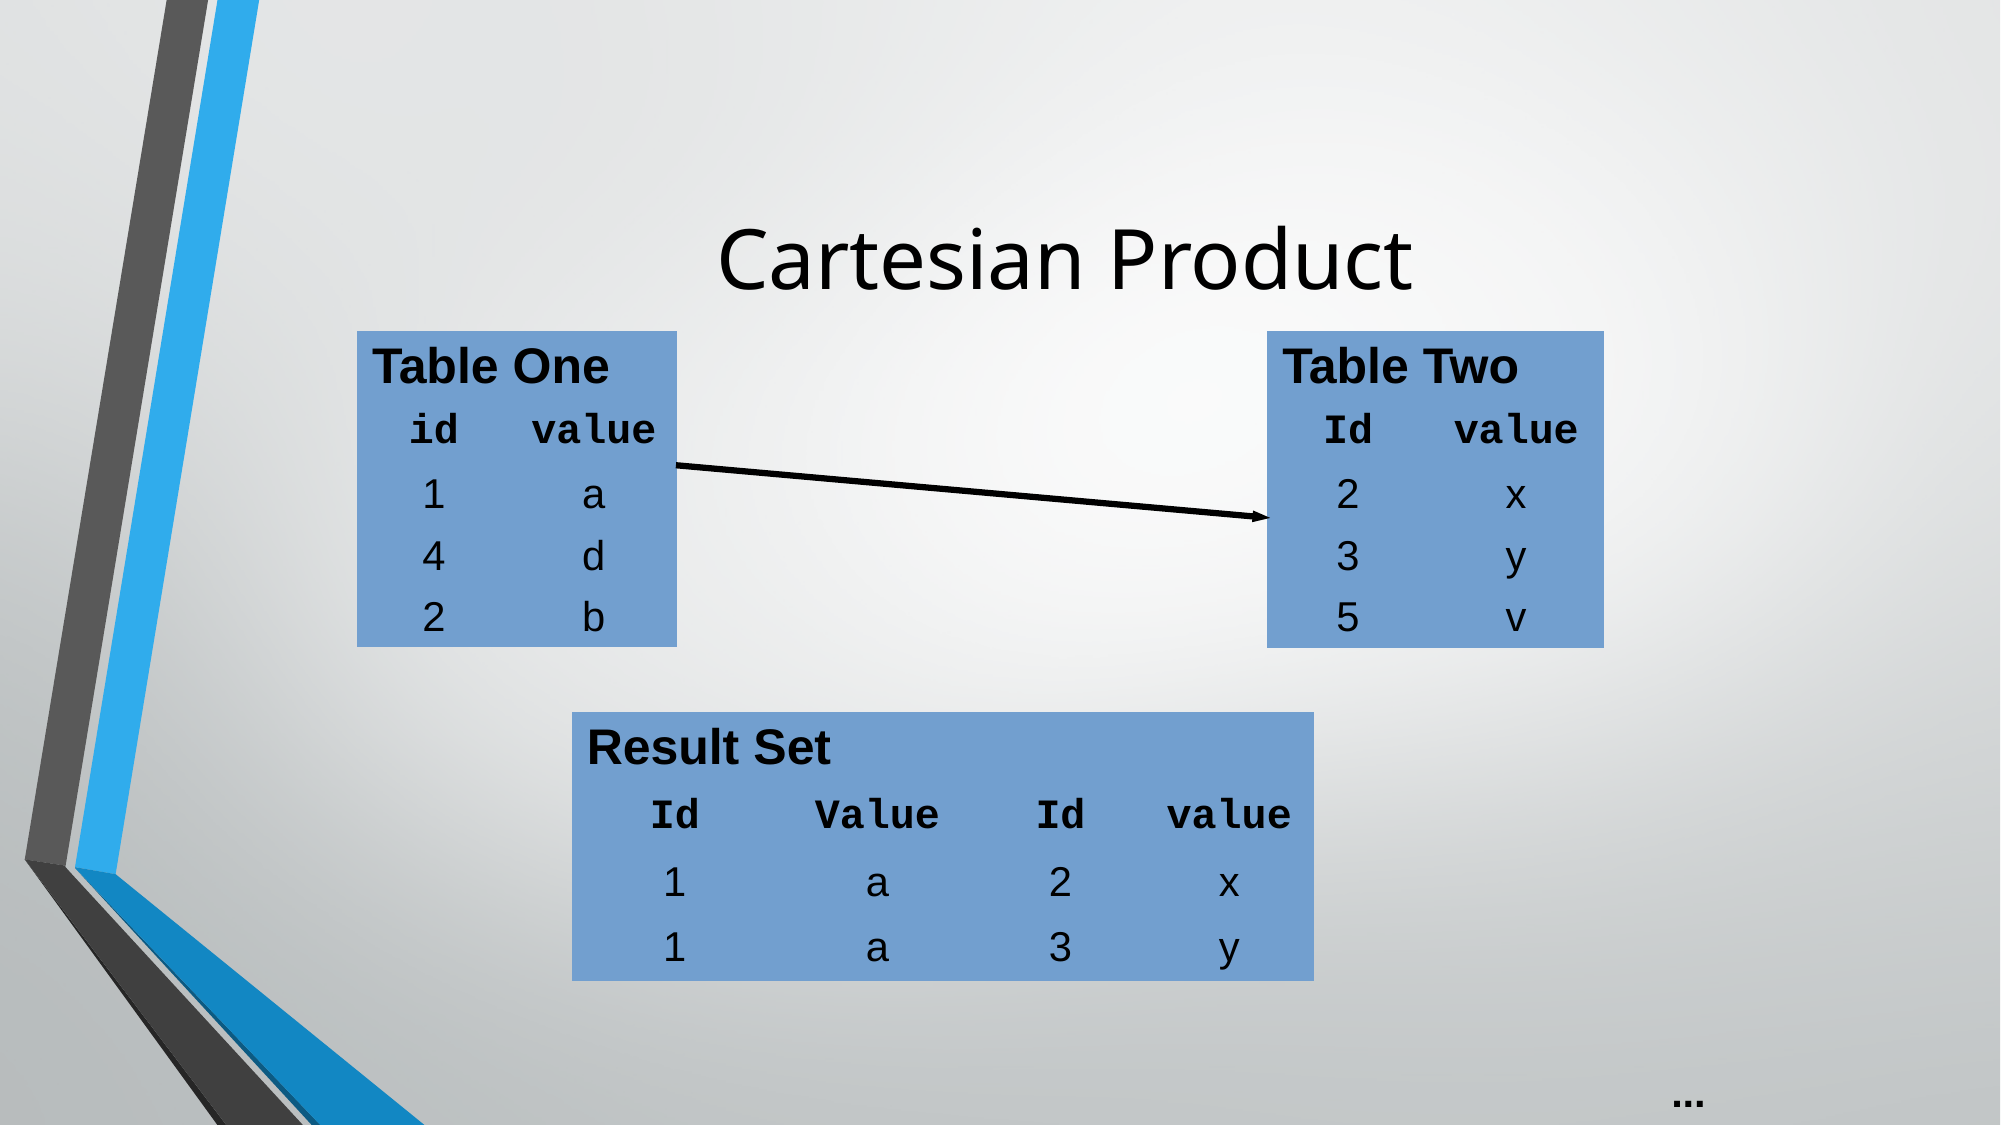

# Cartesian Product
| Table One | |
| --- | --- |
| id | value |
| 1 | a |
| 4 | d |
| 2 | b |
| Table Two | |
| --- | --- |
| Id | value |
| 2 | x |
| 3 | y |
| 5 | v |
| Result Set | | | |
| --- | --- | --- | --- |
| Id | Value | Id | value |
| 1 | a | 2 | x |
| 1 | a | 3 | y |
...